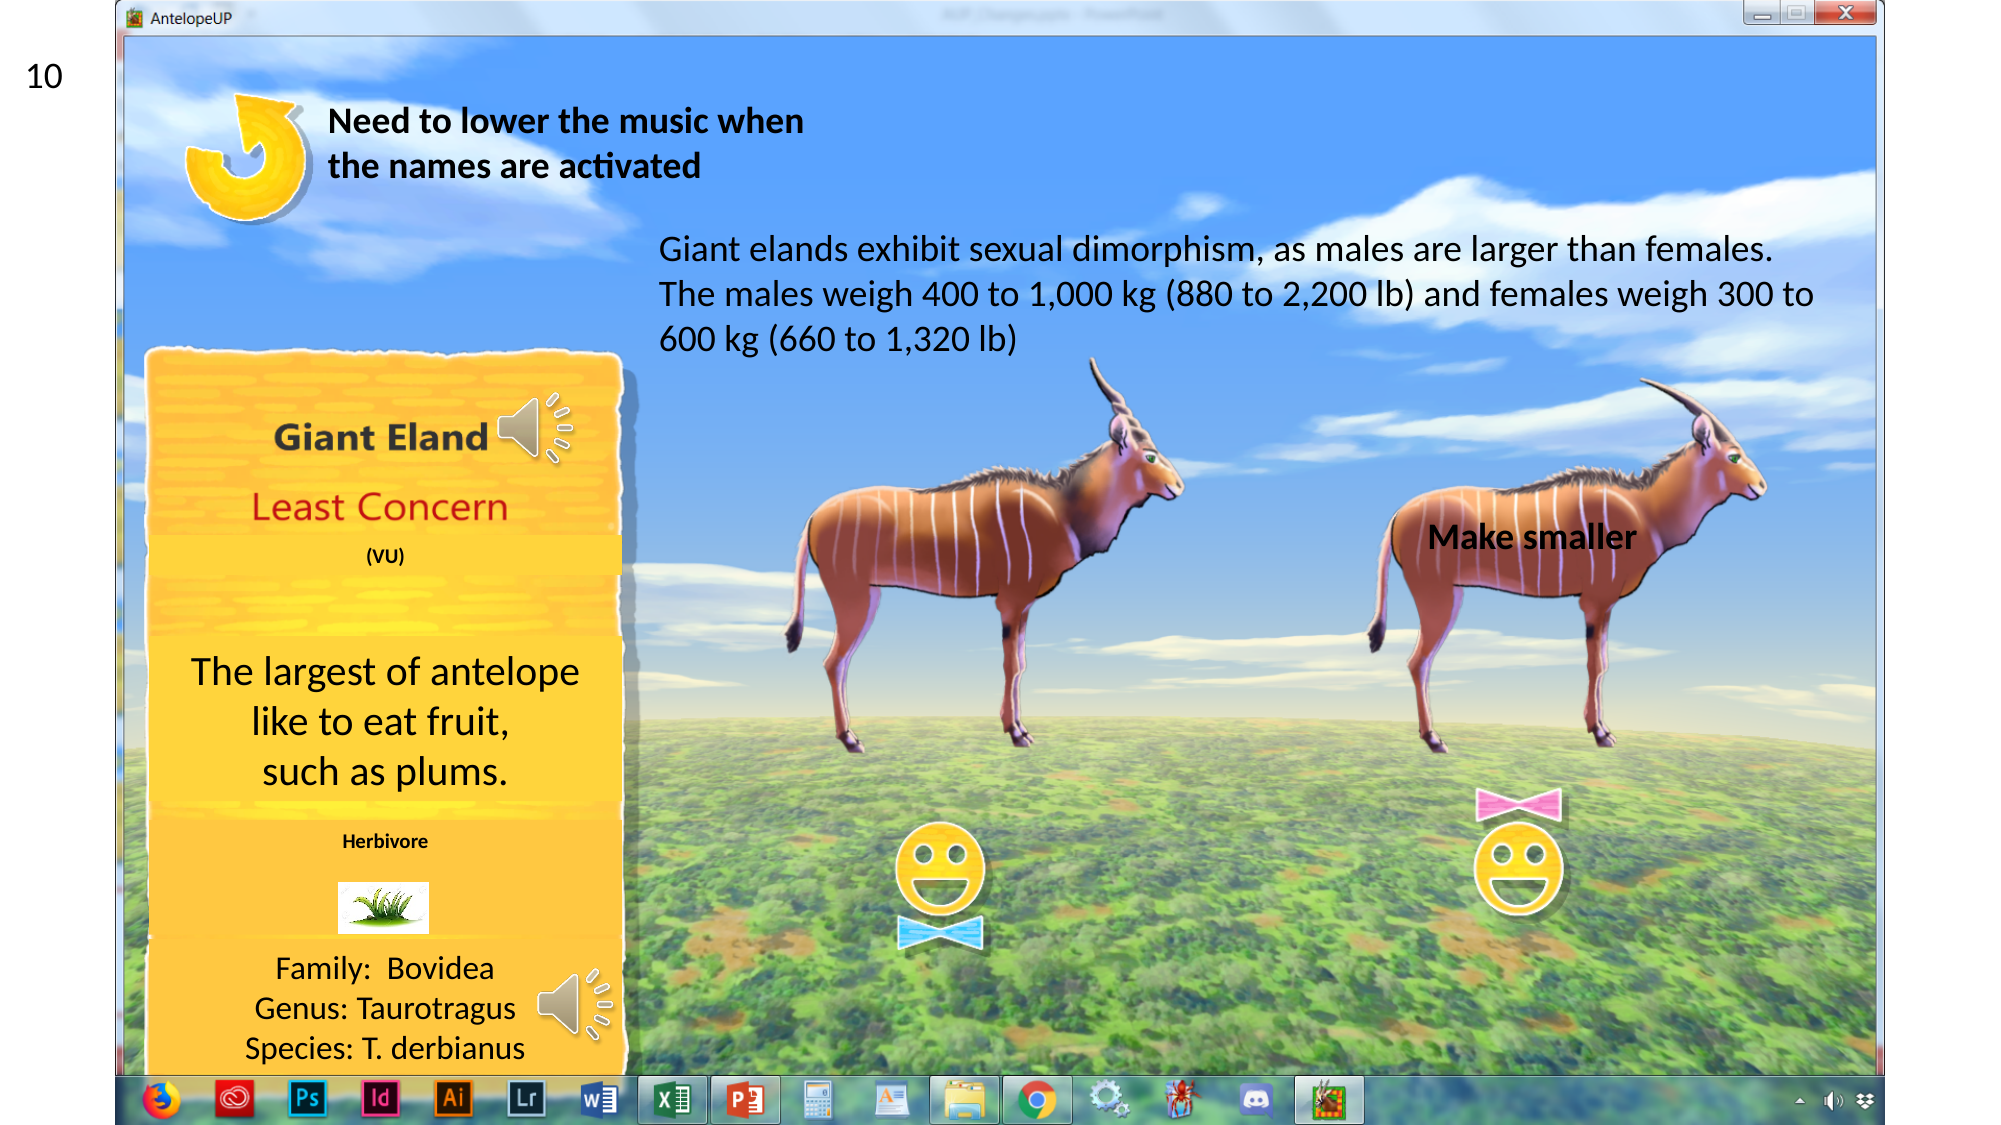

10
Need to lower the music when the names are activated
Giant elands exhibit sexual dimorphism, as males are larger than females.
The males weigh 400 to 1,000 kg (880 to 2,200 lb) and females weigh 300 to 600 kg (660 to 1,320 lb)
Make smaller
(VU)
The largest of antelope like to eat fruit,
such as plums.
Herbivore
Family: Bovidea
Genus: Taurotragus
Species: T. derbianus